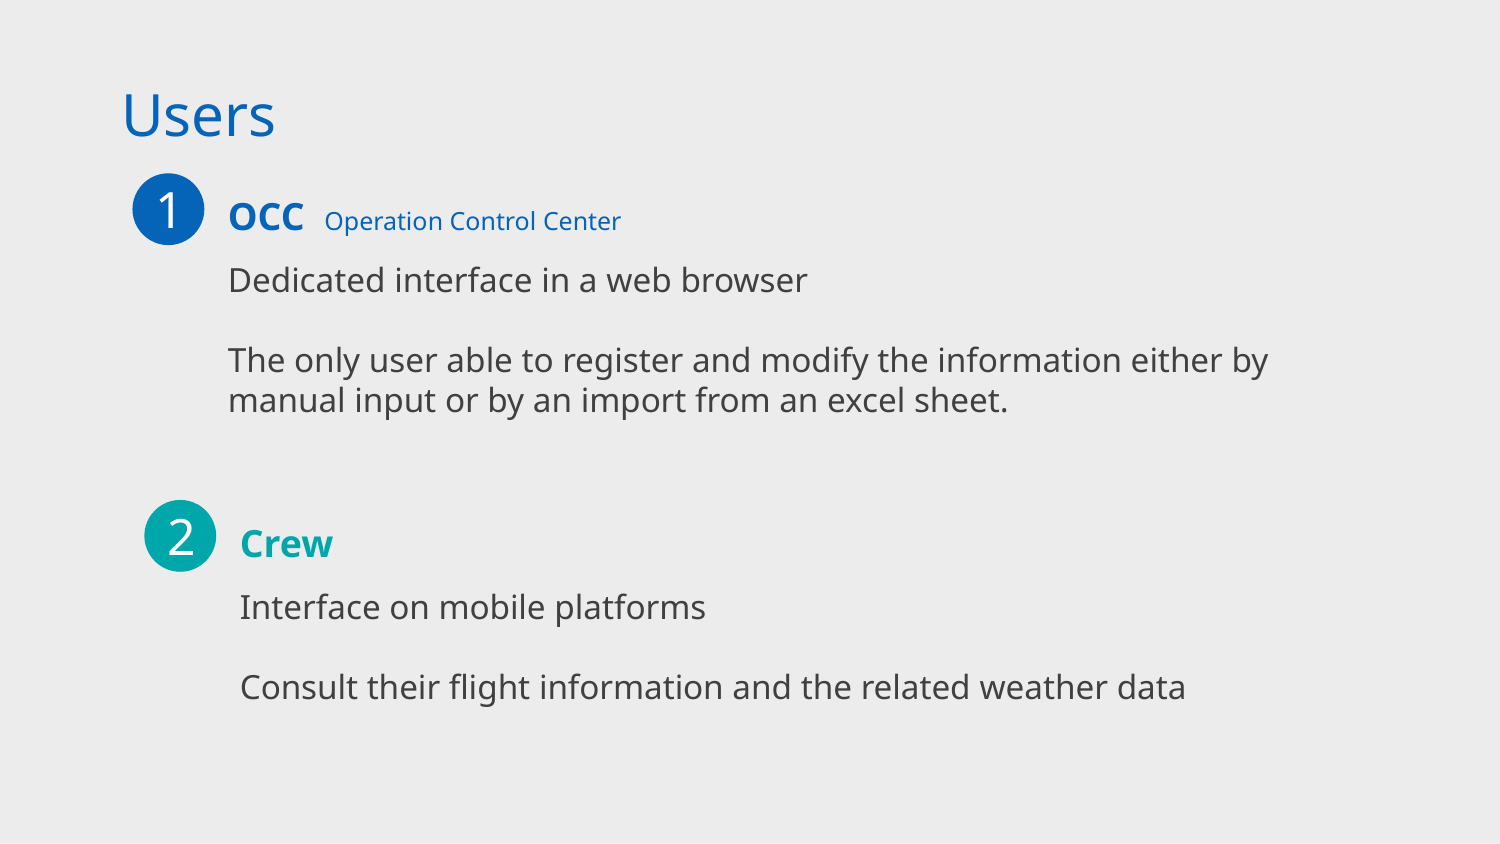

Users
1
OCC Operation Control Center
Dedicated interface in a web browser
The only user able to register and modify the information either by manual input or by an import from an excel sheet.
2
Crew
Interface on mobile platforms
Consult their flight information and the related weather data